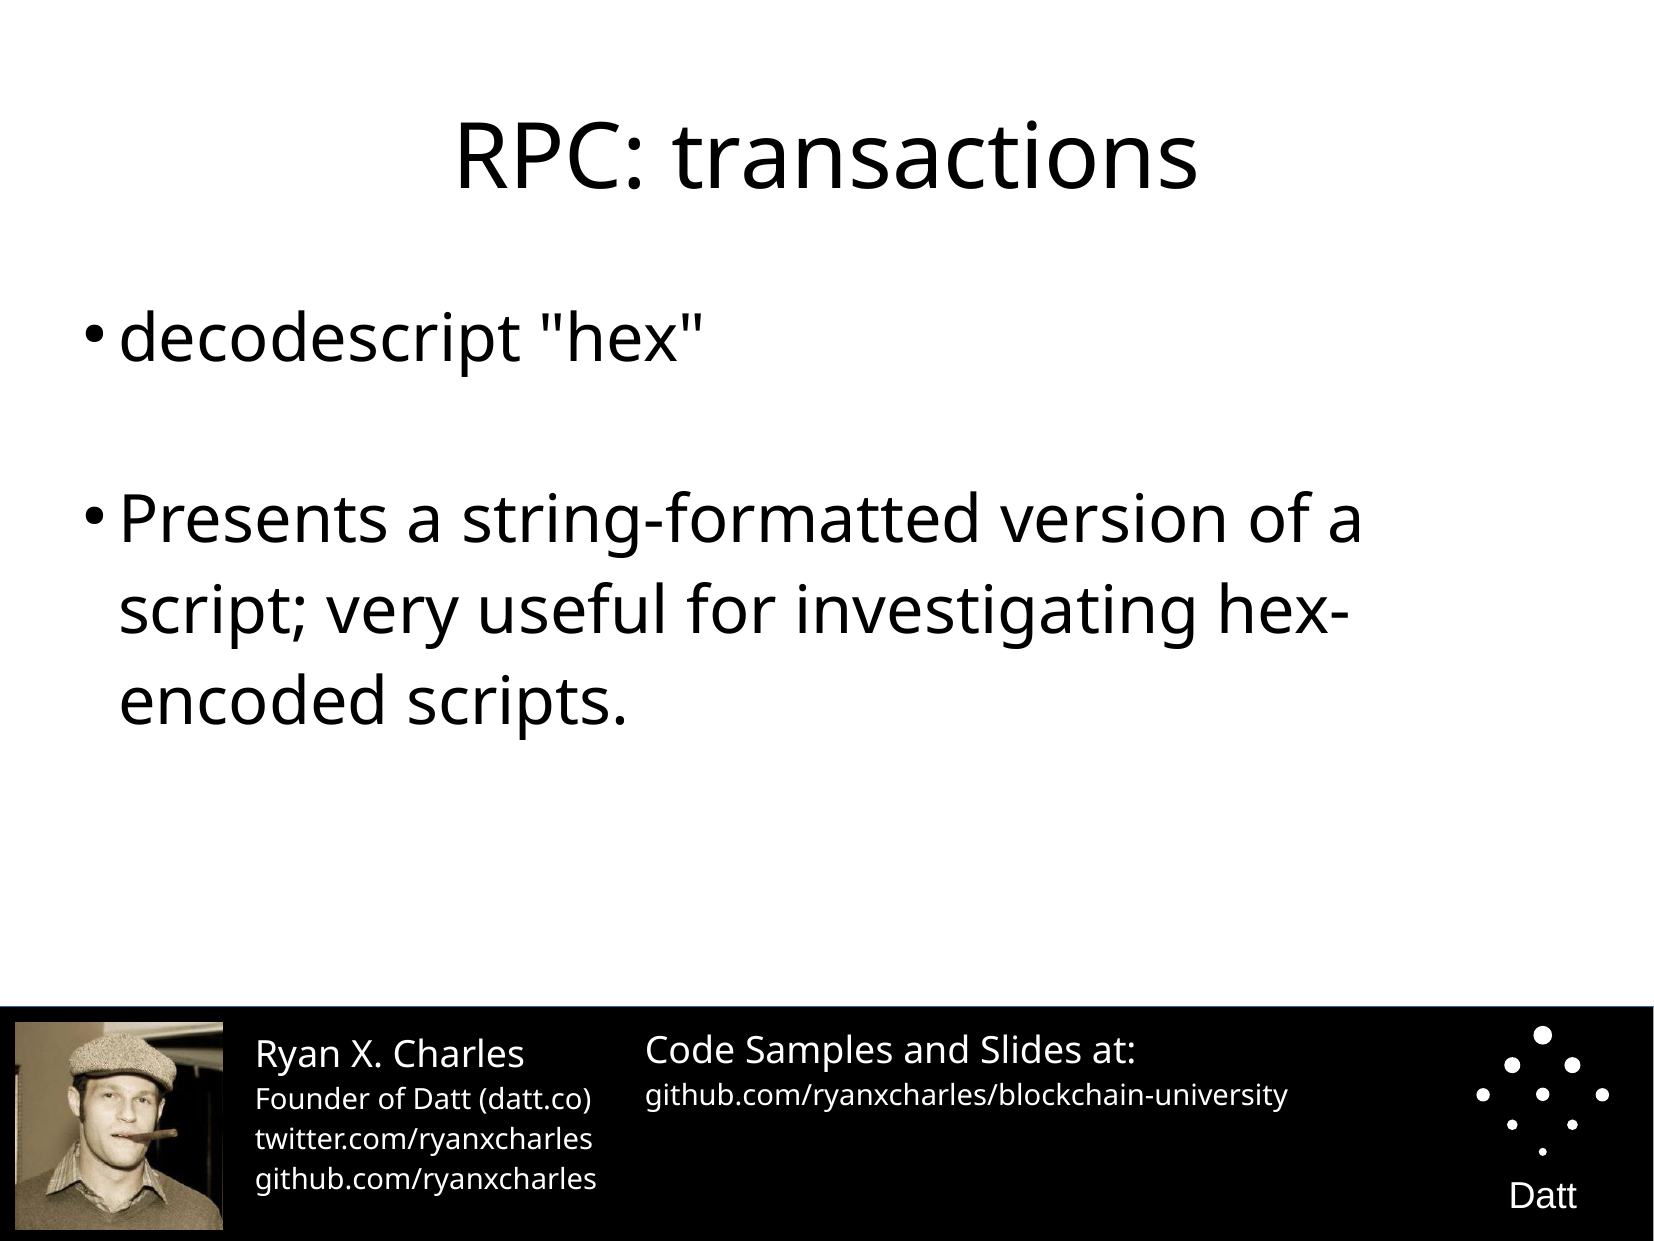

# RPC: transactions
decodescript "hex"
Presents a string-formatted version of a script; very useful for investigating hex-encoded scripts.
Code Samples and Slides at:
github.com/ryanxcharles/blockchain-university
Ryan X. Charles
Founder of Datt (datt.co)
twitter.com/ryanxcharles
github.com/ryanxcharles
Datt